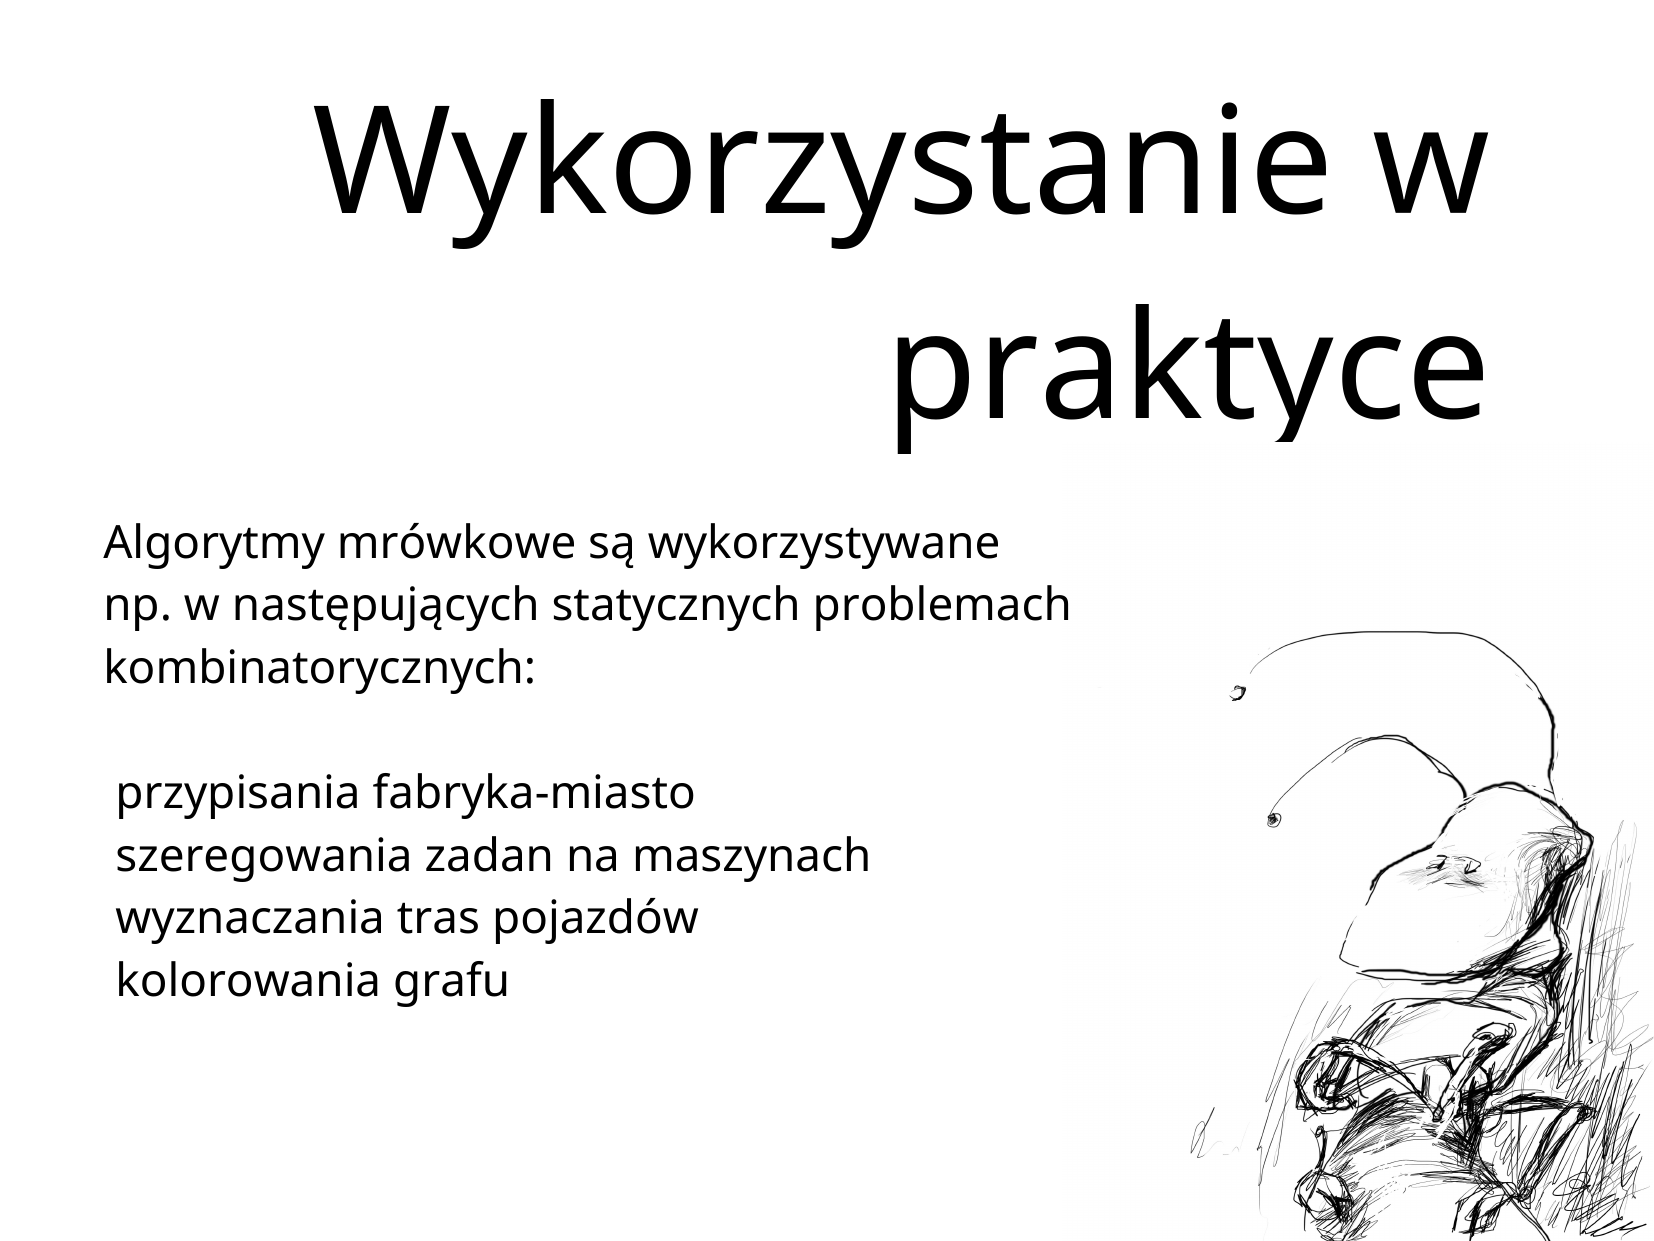

Wykorzystanie w praktyce
Algorytmy mrówkowe są wykorzystywane np. w następujących statycznych problemach kombinatorycznych:
 przypisania fabryka-miasto
 szeregowania zadan na maszynach
 wyznaczania tras pojazdów
 kolorowania grafu